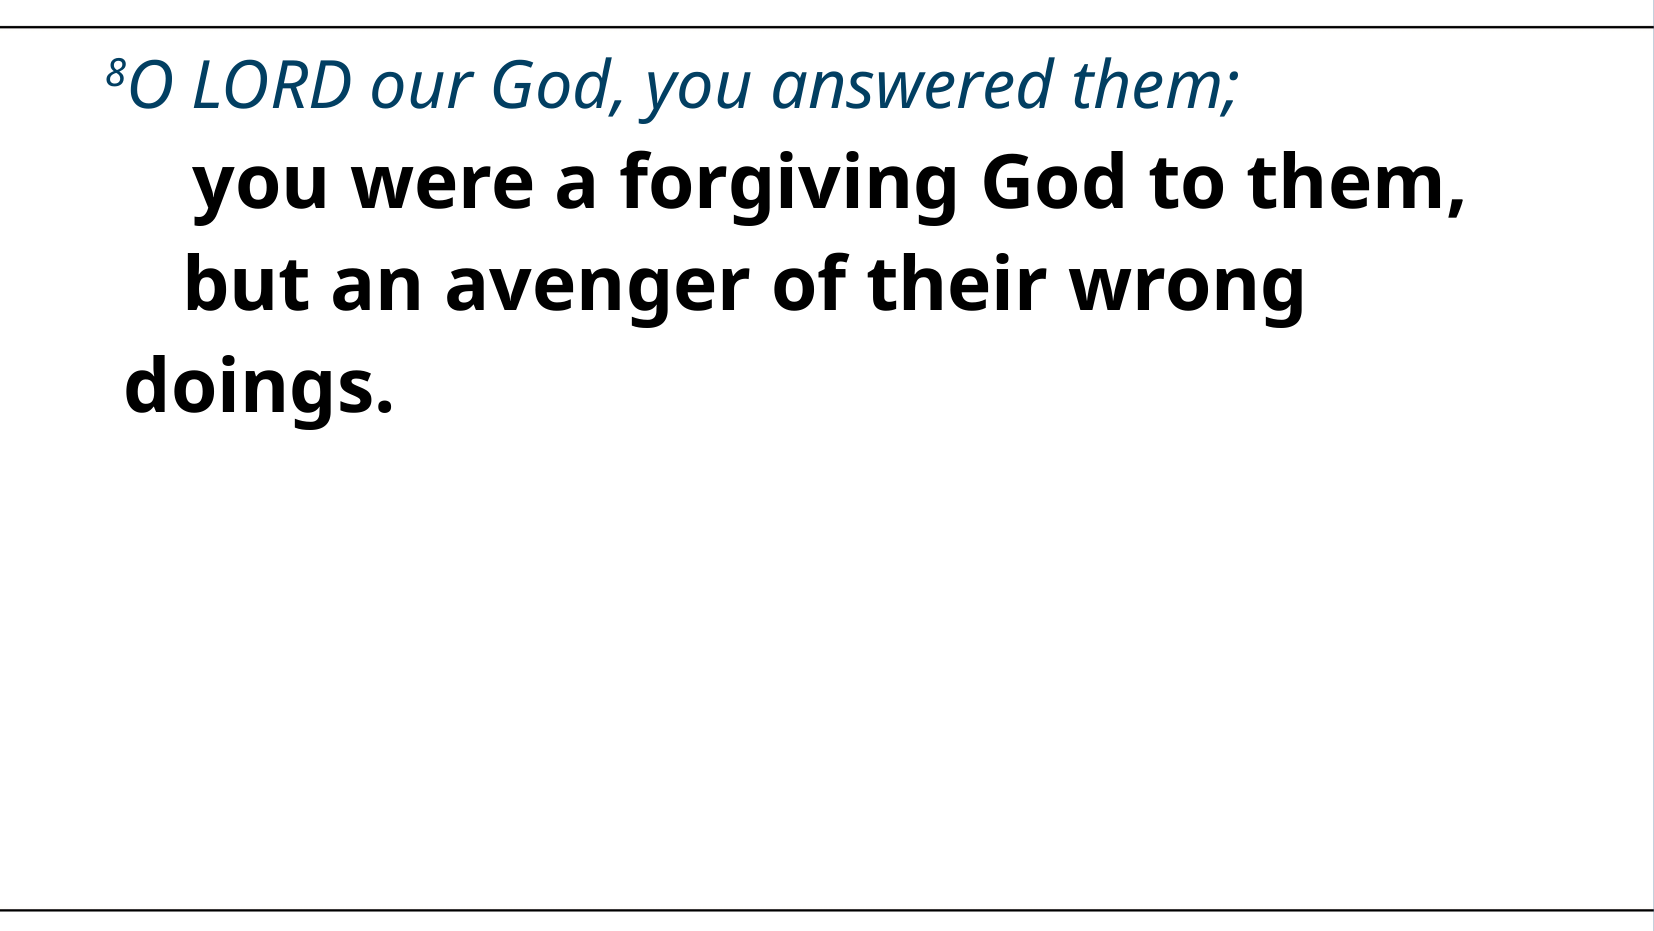

8O LORD our God, you answered them;
 you were a forgiving God to them,
 but an avenger of their wrong doings.